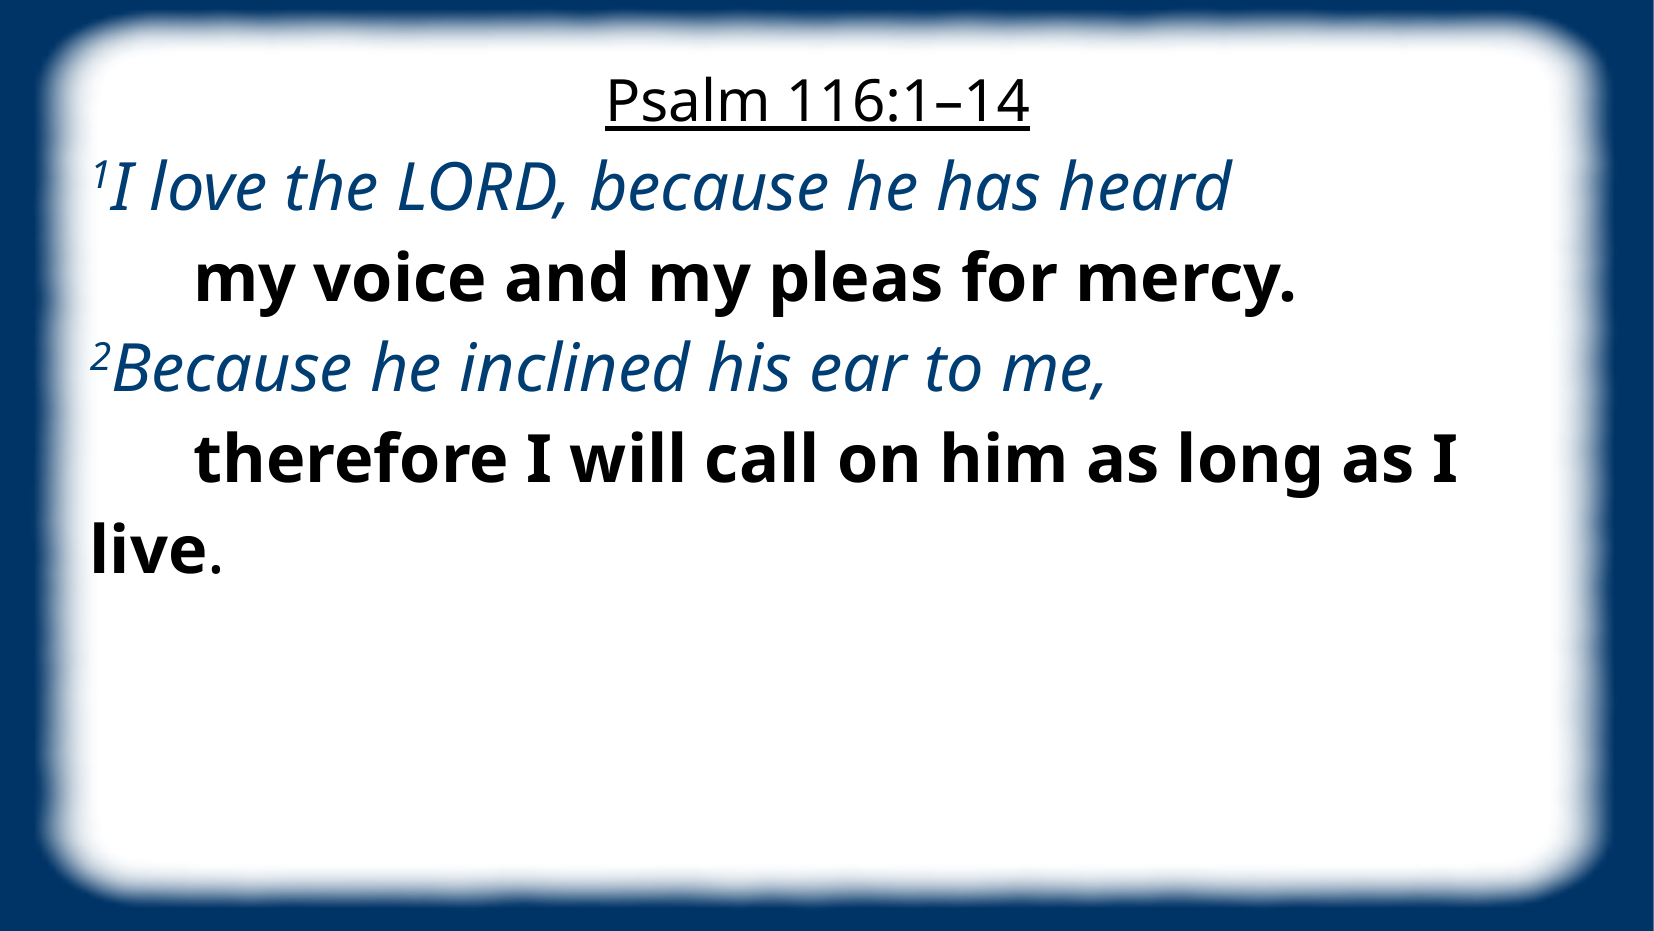

Psalm 116:1–14
1I love the LORD, because he has heard
 my voice and my pleas for mercy.
2Because he inclined his ear to me,
 therefore I will call on him as long as I live.